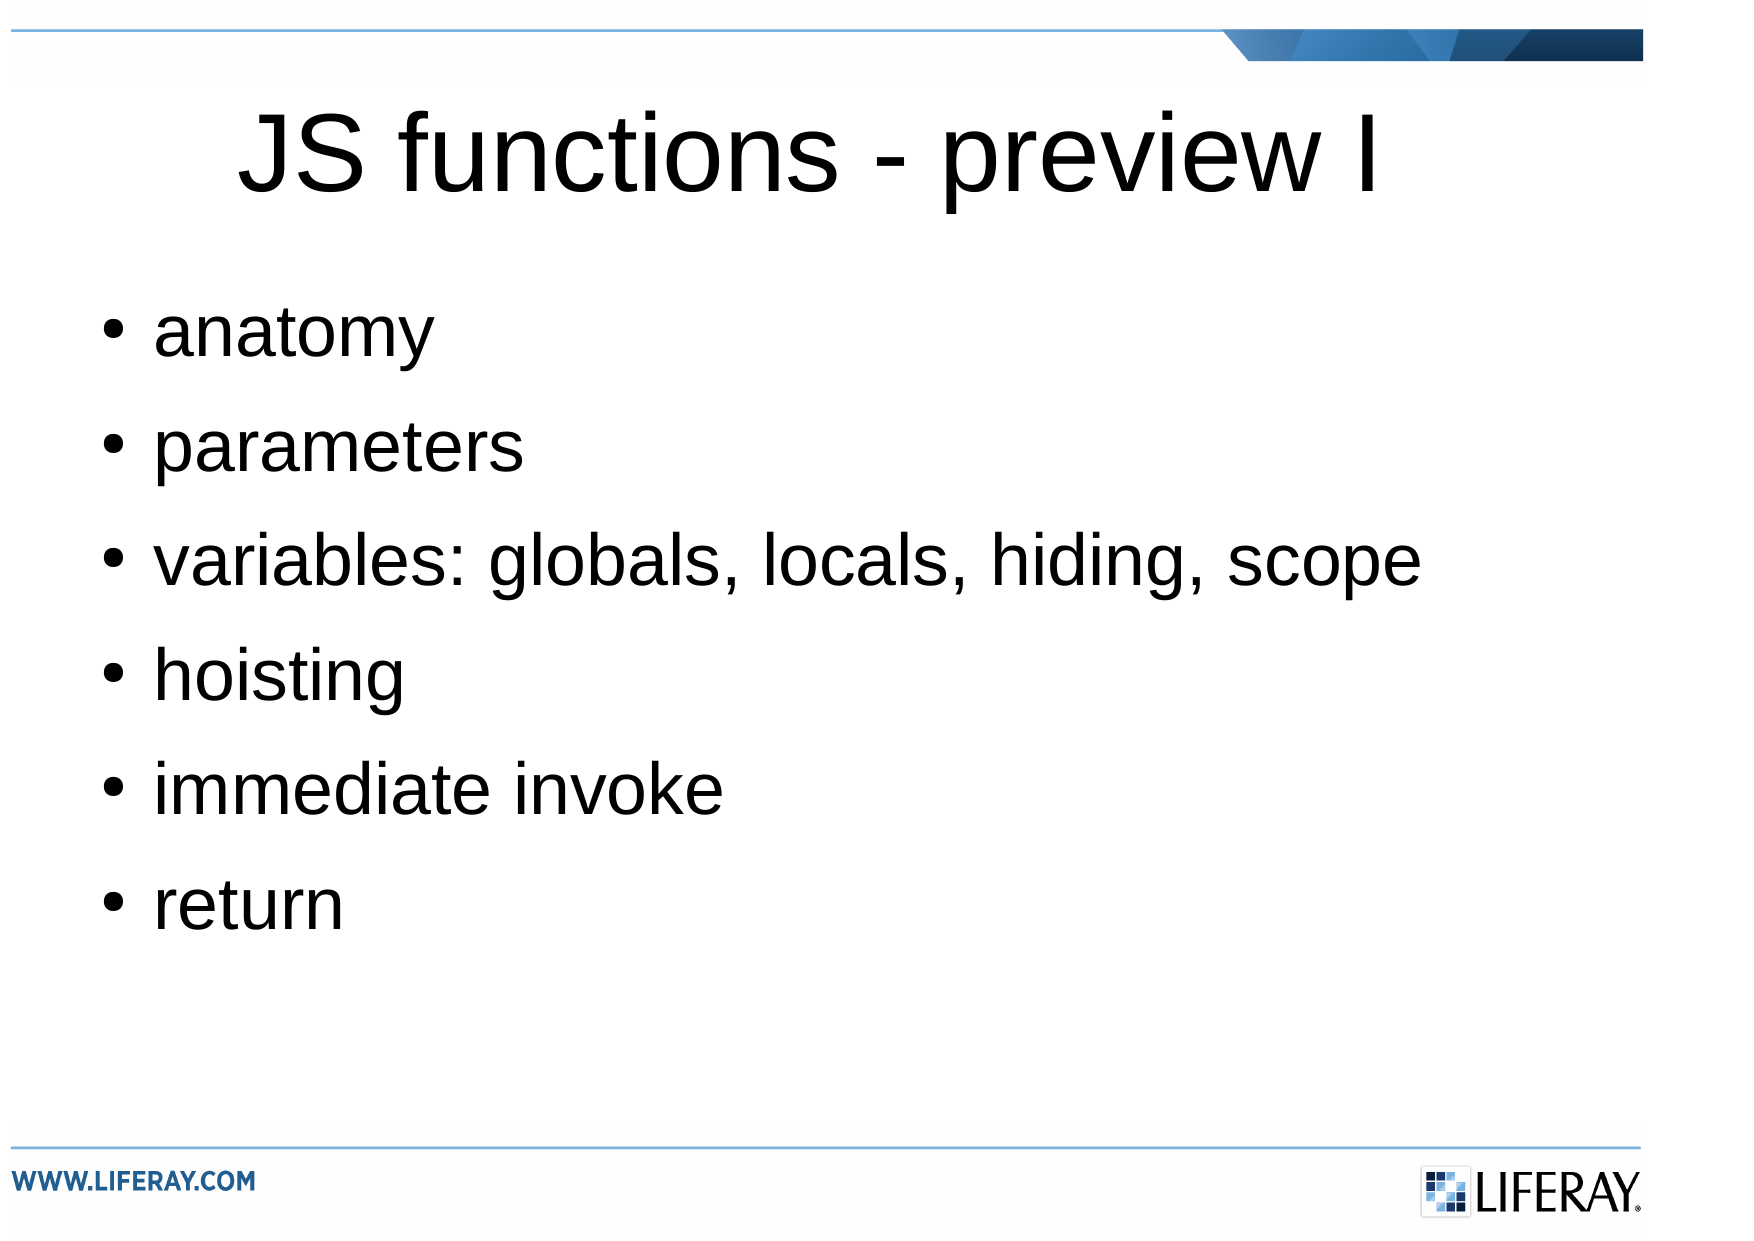

# JS functions - preview I
anatomy
parameters
variables: globals, locals, hiding, scope
hoisting
immediate invoke
return